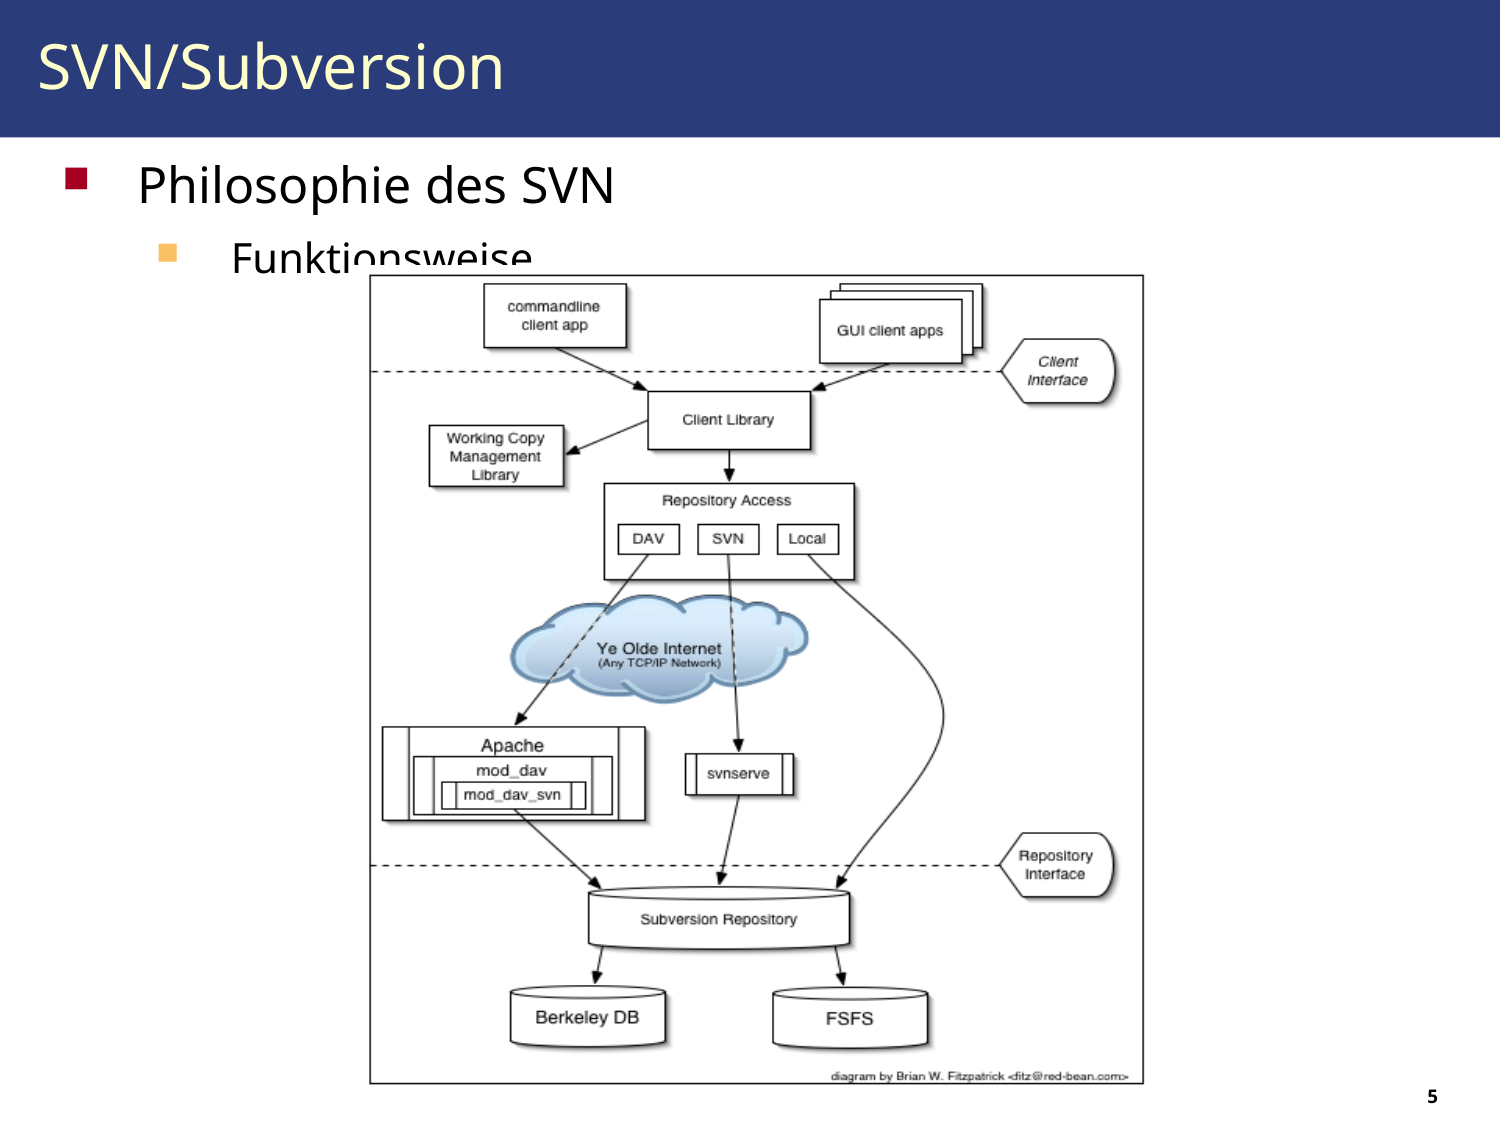

# SVN/Subversion
Philosophie des SVN
Funktionsweise
5